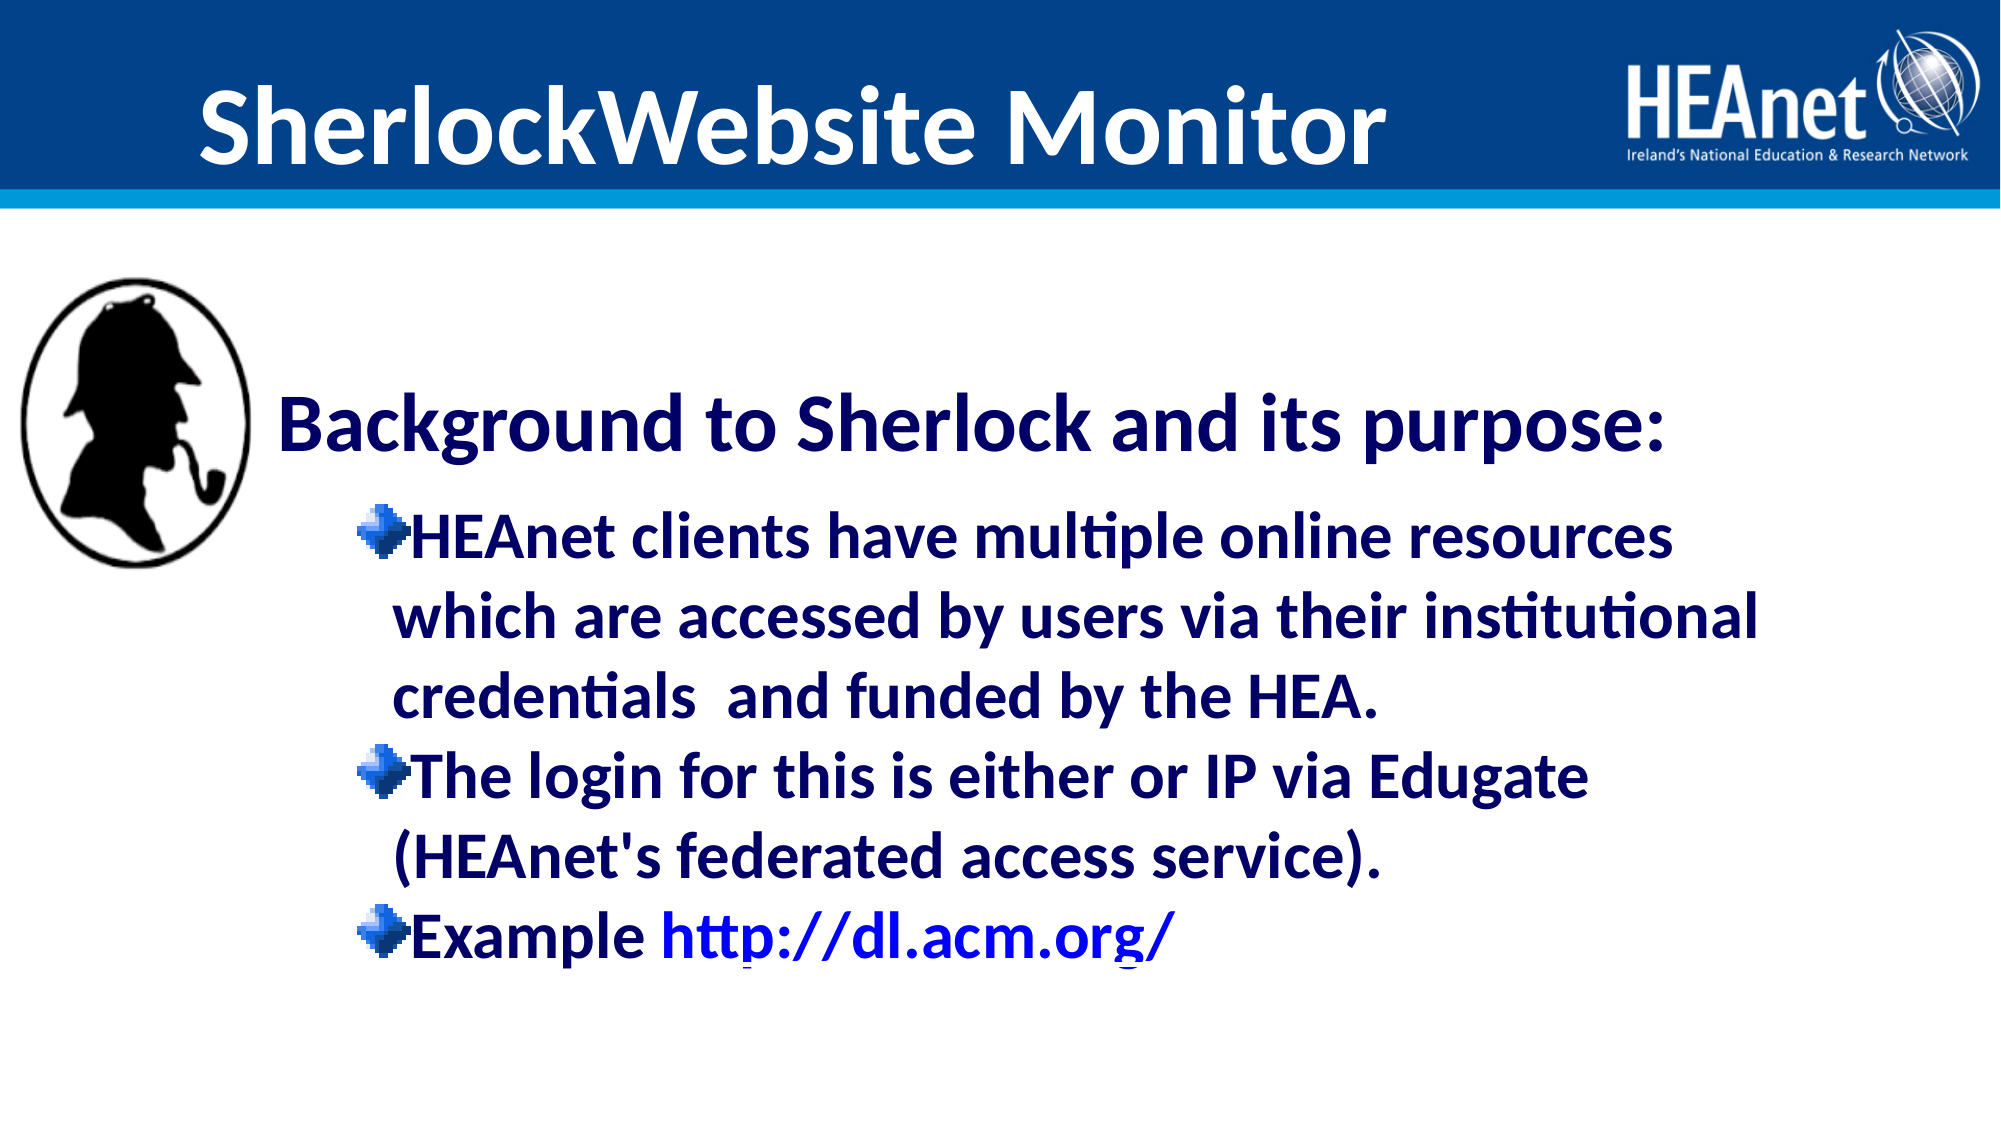

SherlockWebsite Monitor
Background to Sherlock and its purpose:
HEAnet clients have multiple online resources which are accessed by users via their institutional credentials and funded by the HEA.
The login for this is either or IP via Edugate (HEAnet's federated access service).
Example http://dl.acm.org/